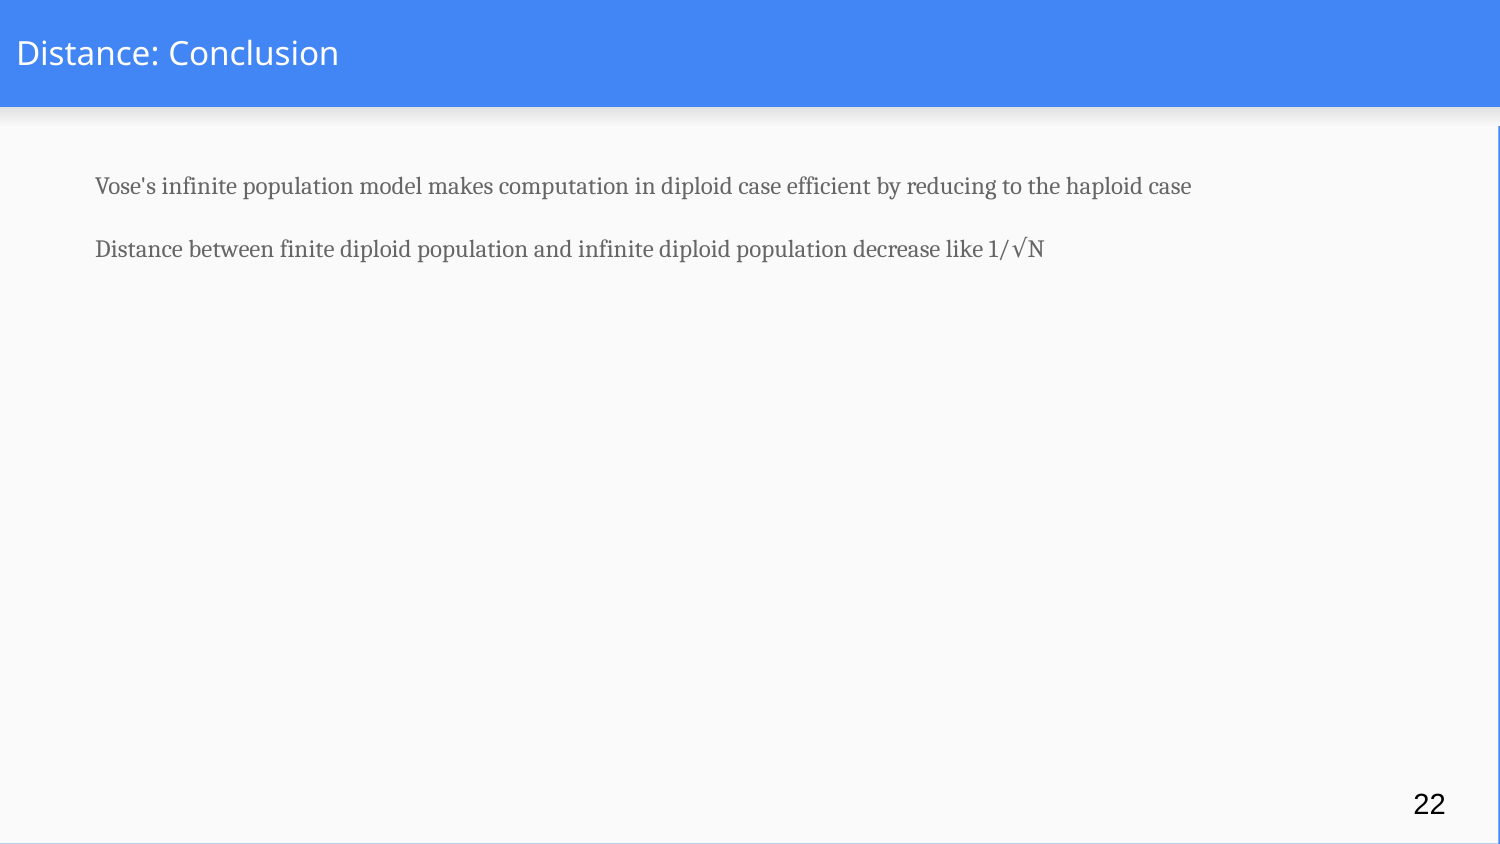

# Distance: Conclusion
Vose's infinite population model makes computation in diploid case efficient by reducing to the haploid case
Distance between finite diploid population and infinite diploid population decrease like 1/√N
22